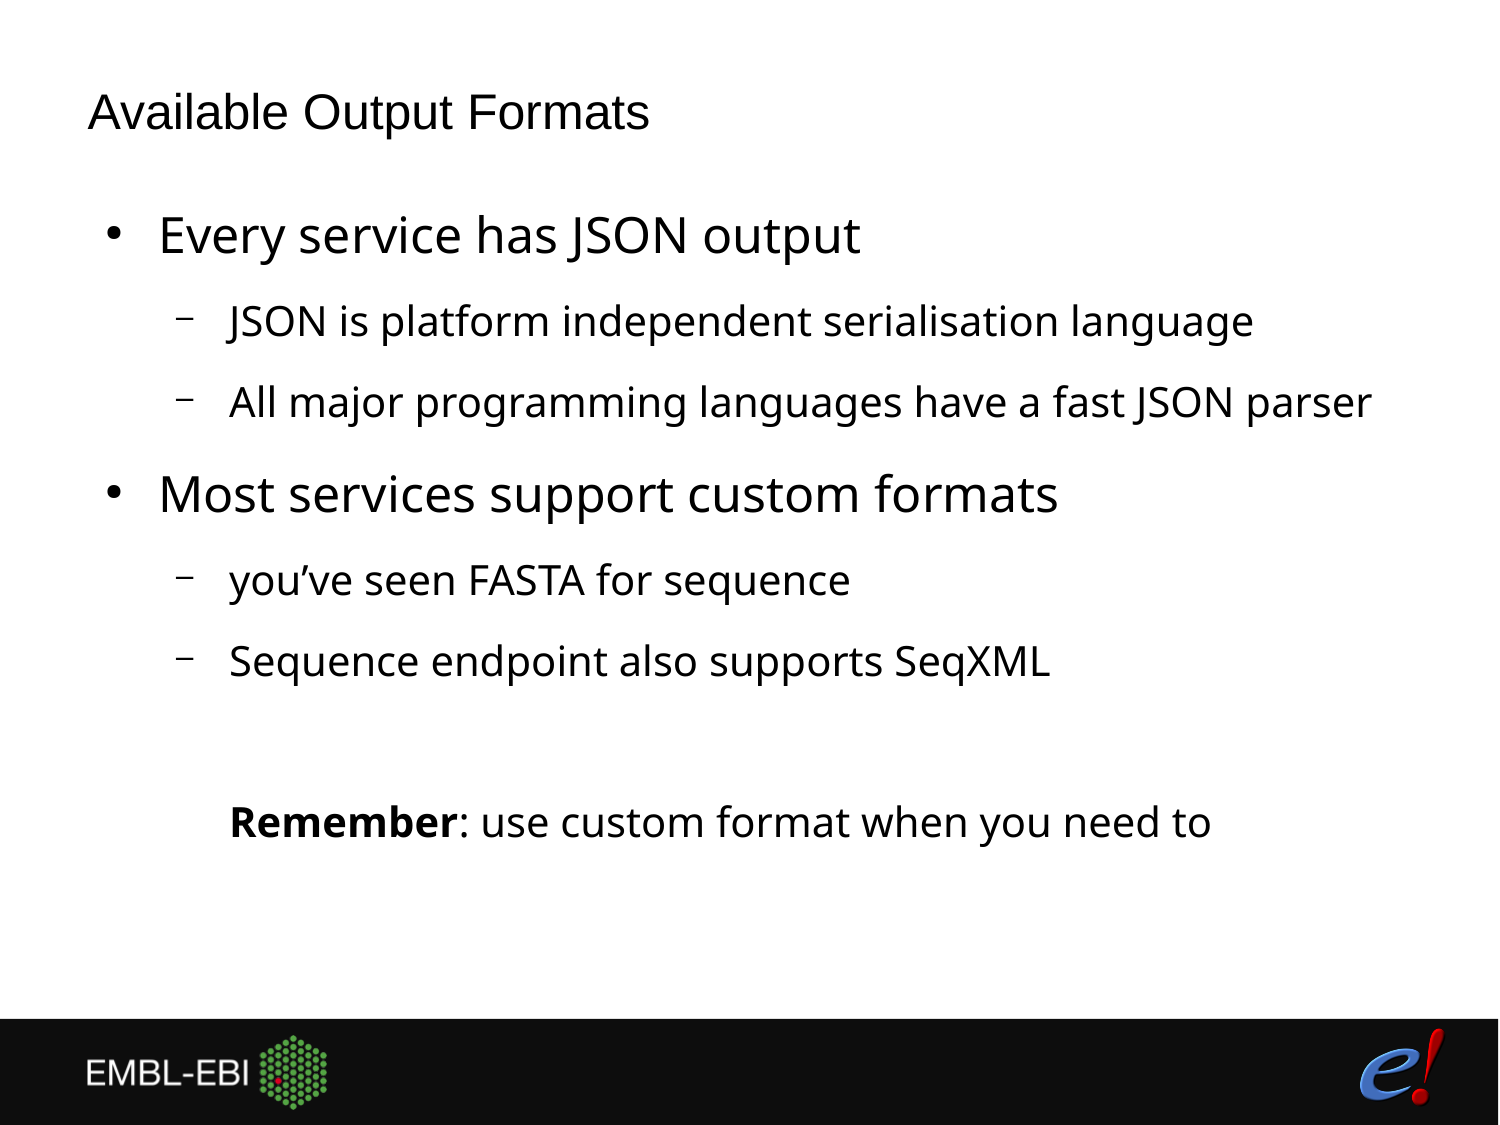

# Available Output Formats
Every service has JSON output
JSON is platform independent serialisation language
All major programming languages have a fast JSON parser
Most services support custom formats
you’ve seen FASTA for sequence
Sequence endpoint also supports SeqXML
Remember: use custom format when you need to